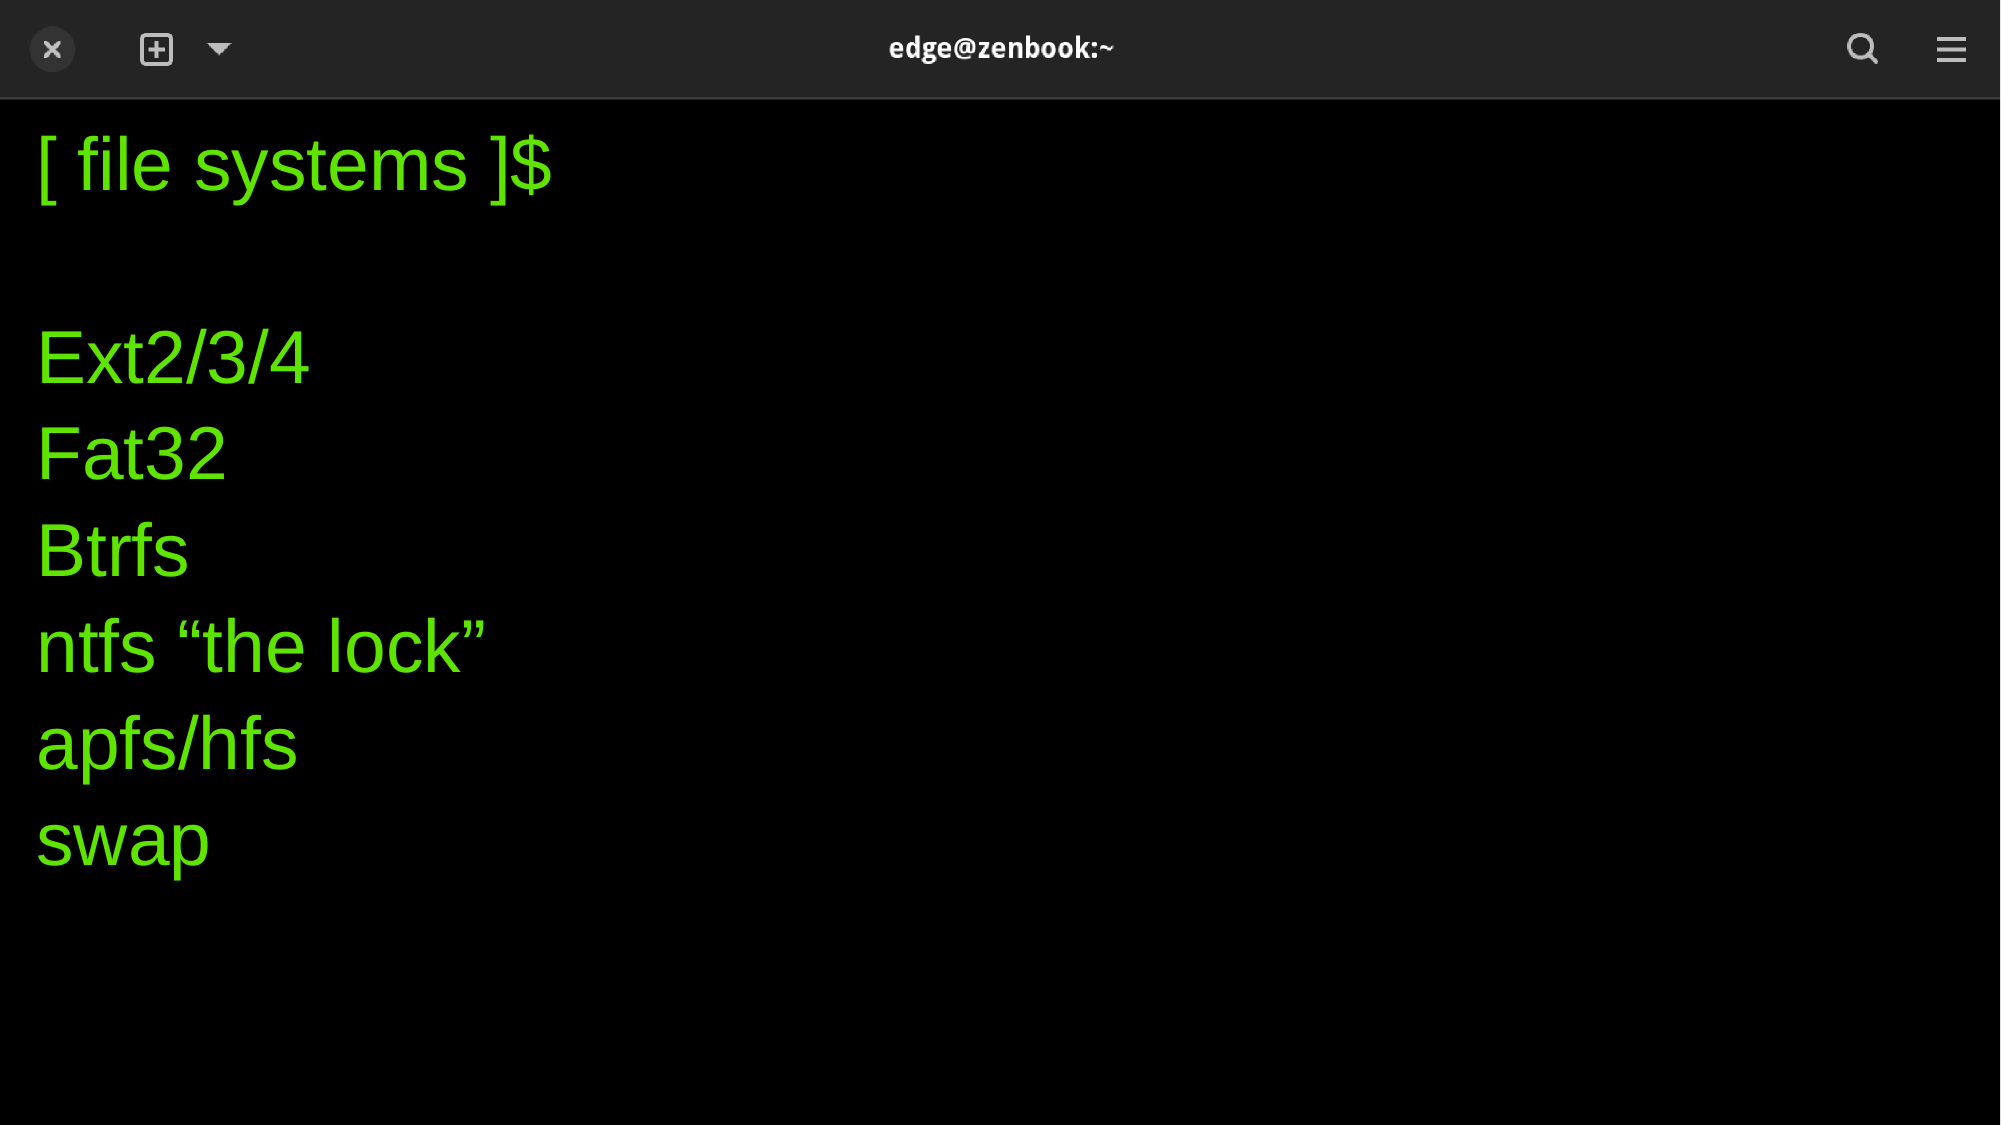

# [ file systems ]$
Ext2/3/4
Fat32
Btrfs
ntfs “the lock”
apfs/hfs
swap